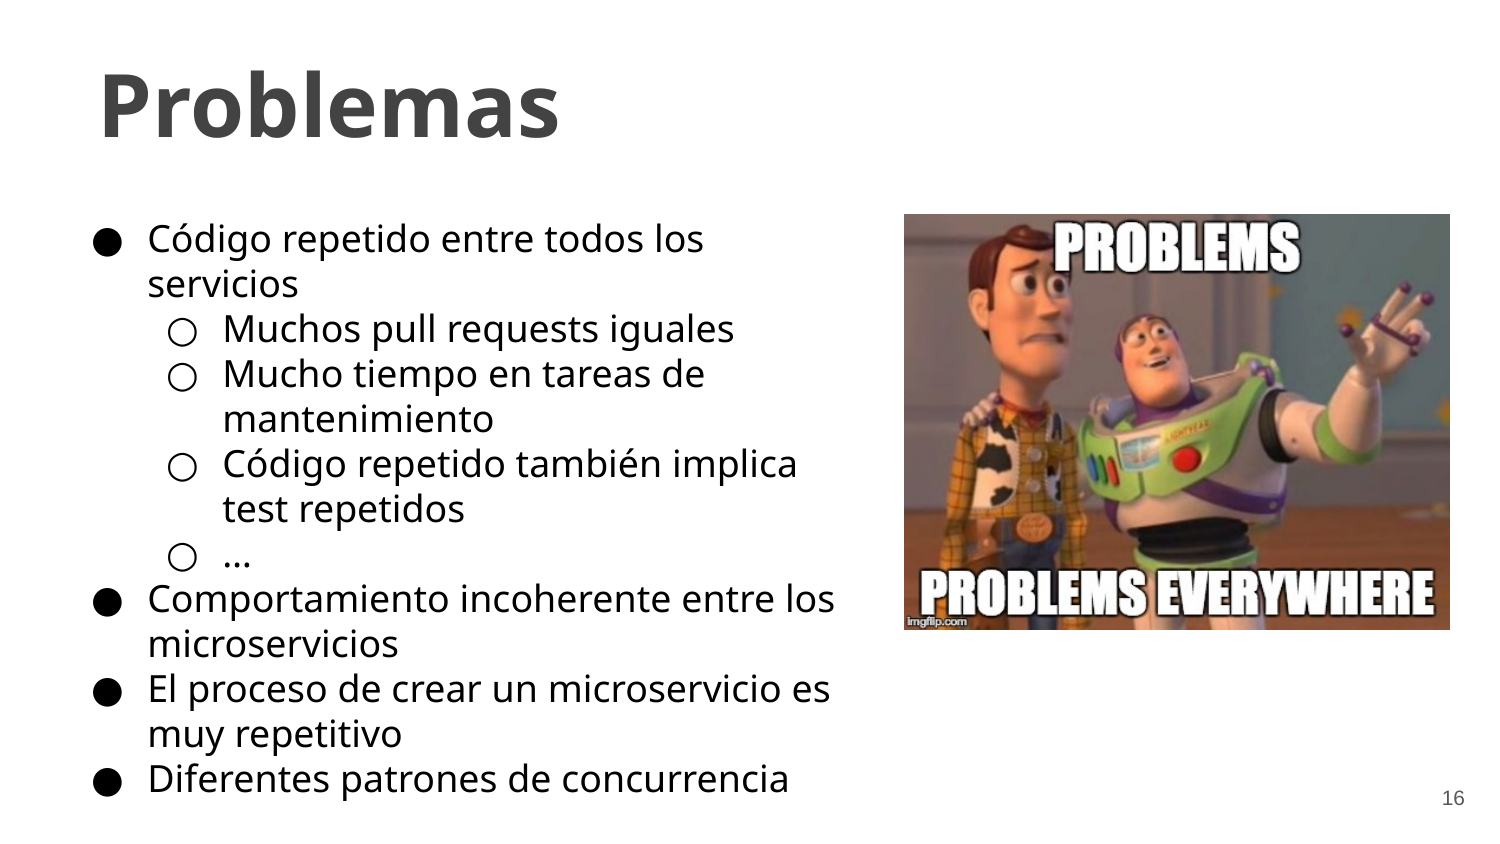

# Problemas
Código repetido entre todos los servicios
Muchos pull requests iguales
Mucho tiempo en tareas de mantenimiento
Código repetido también implica test repetidos
…
Comportamiento incoherente entre los microservicios
El proceso de crear un microservicio es muy repetitivo
Diferentes patrones de concurrencia